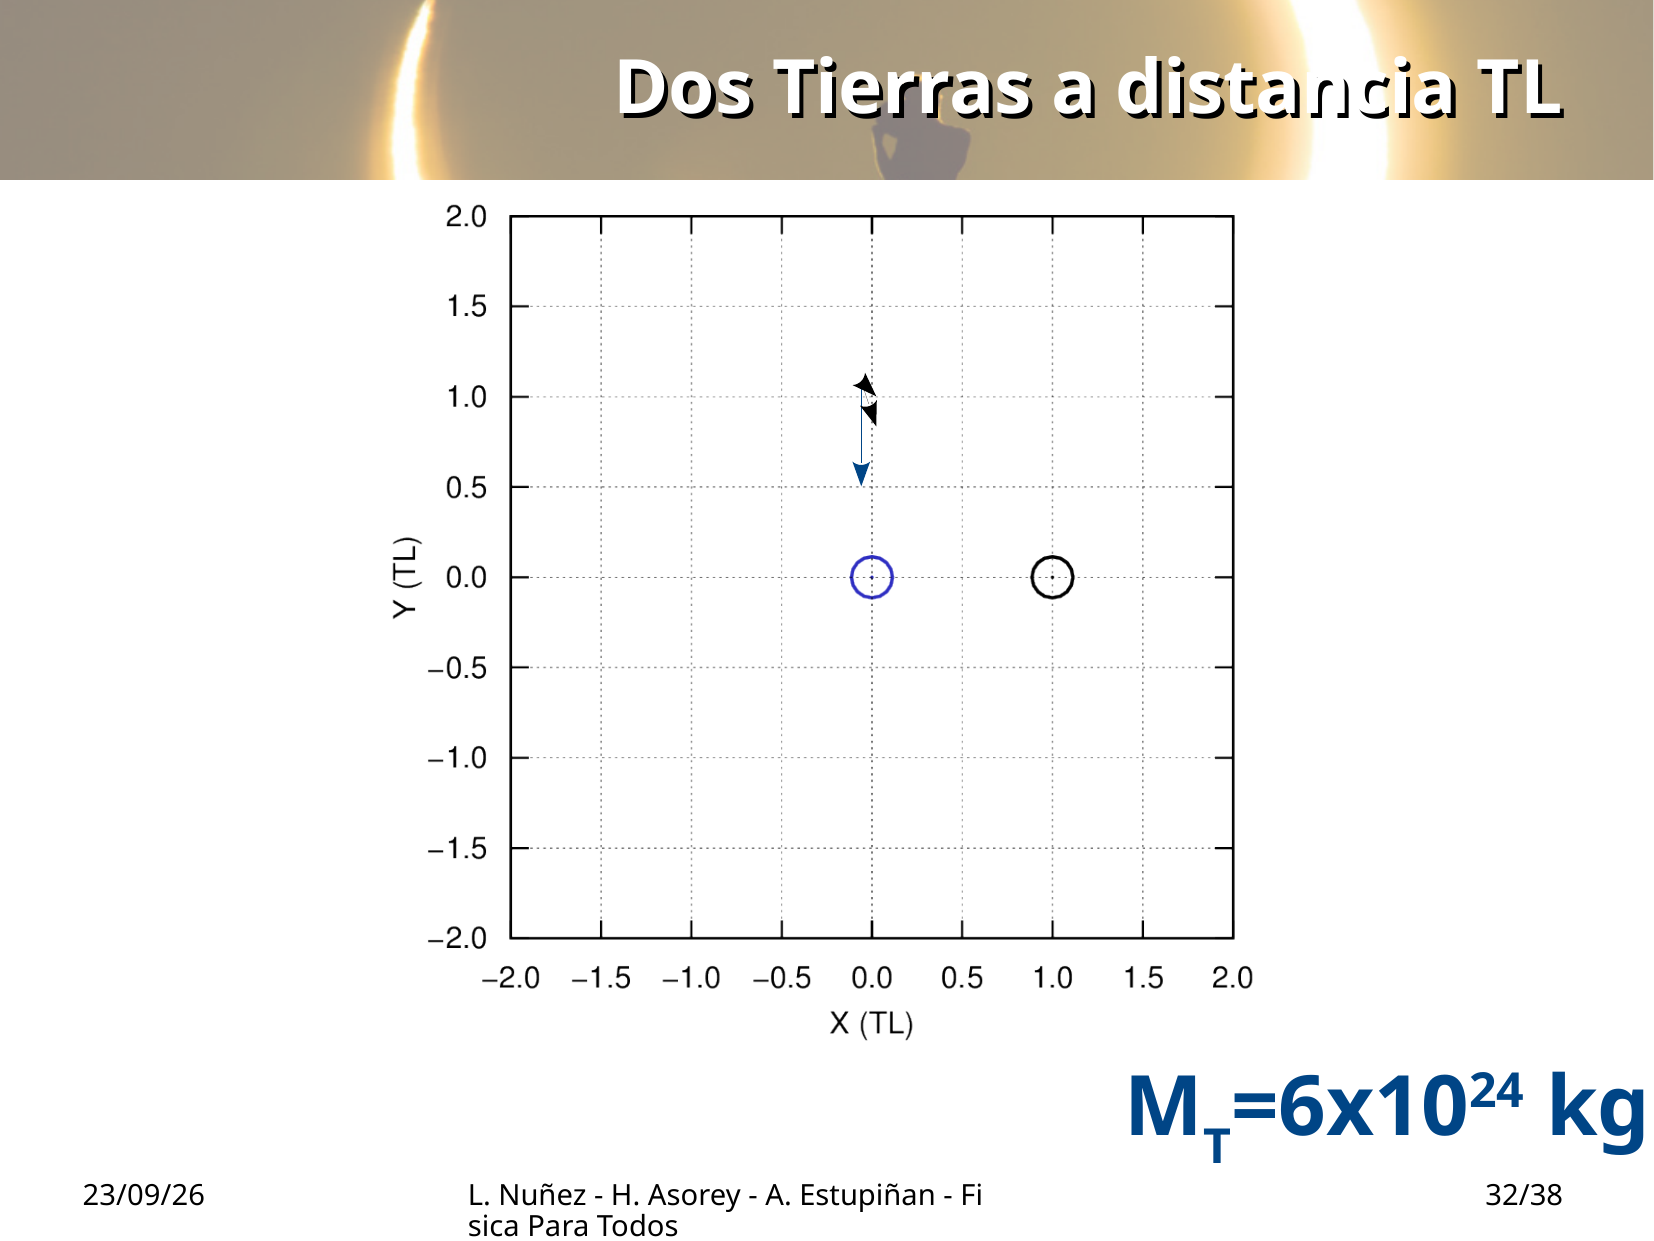

# Dos Tierras a distancia TL
MT=6x1024 kg
L. Nuñez - H. Asorey - A. Estupiñan - Fisica Para Todos
32